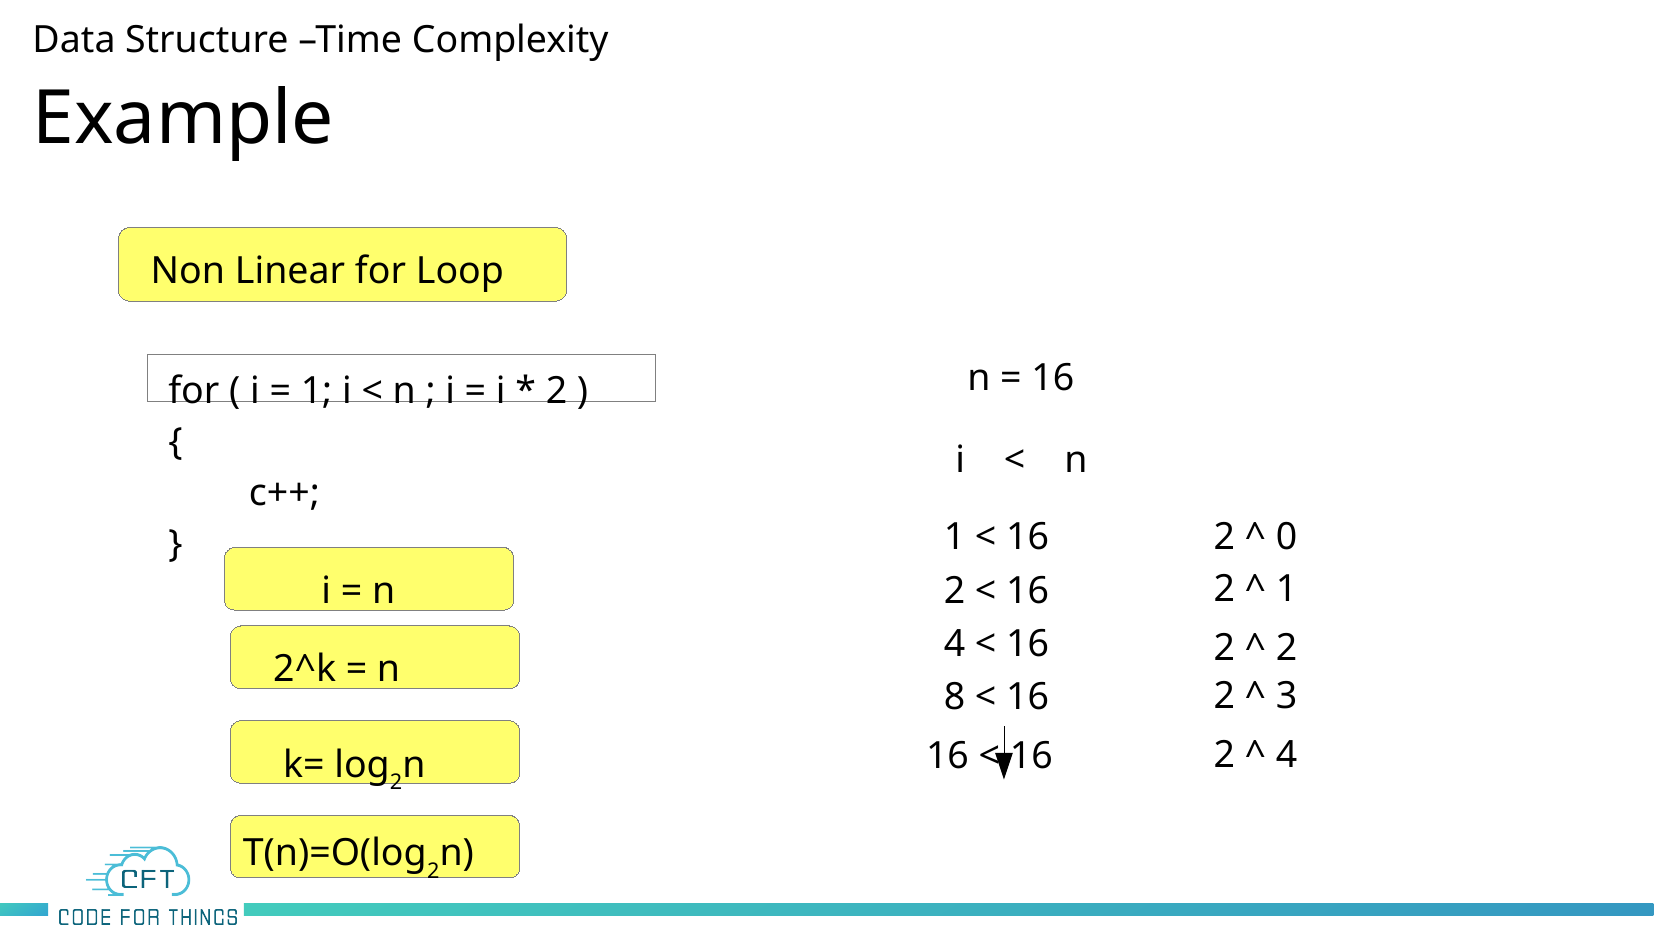

# Data Structure –Time Complexity Example
Non Linear for Loop
 n = 16
for ( i = 1; i < n ; i = i * 2 )
{
 c++;
}
 i < n
2 ^ 0
 1 < 16
 	i = n
2 ^ 1
 2 < 16
 4 < 16
2 ^ 2
 2^k = n
2 ^ 3
 8 < 16
2 ^ 4
 k= log2n
 16 < 16
 T(n)=O(log2n)